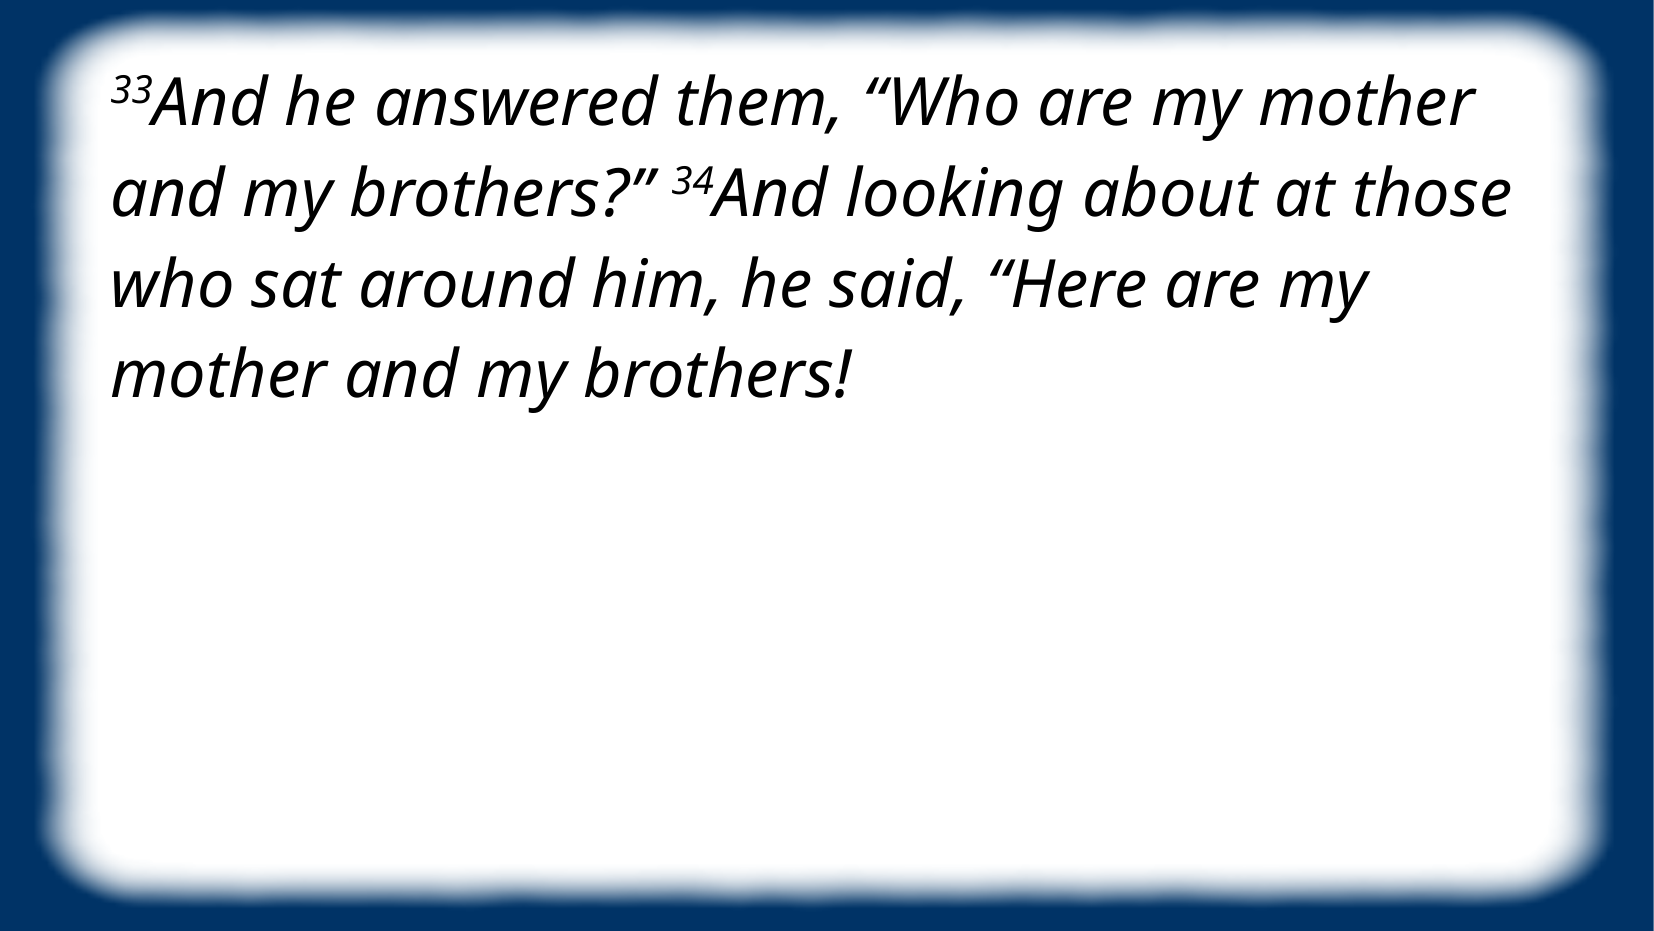

33And he answered them, “Who are my mother and my brothers?” 34And looking about at those who sat around him, he said, “Here are my mother and my brothers!